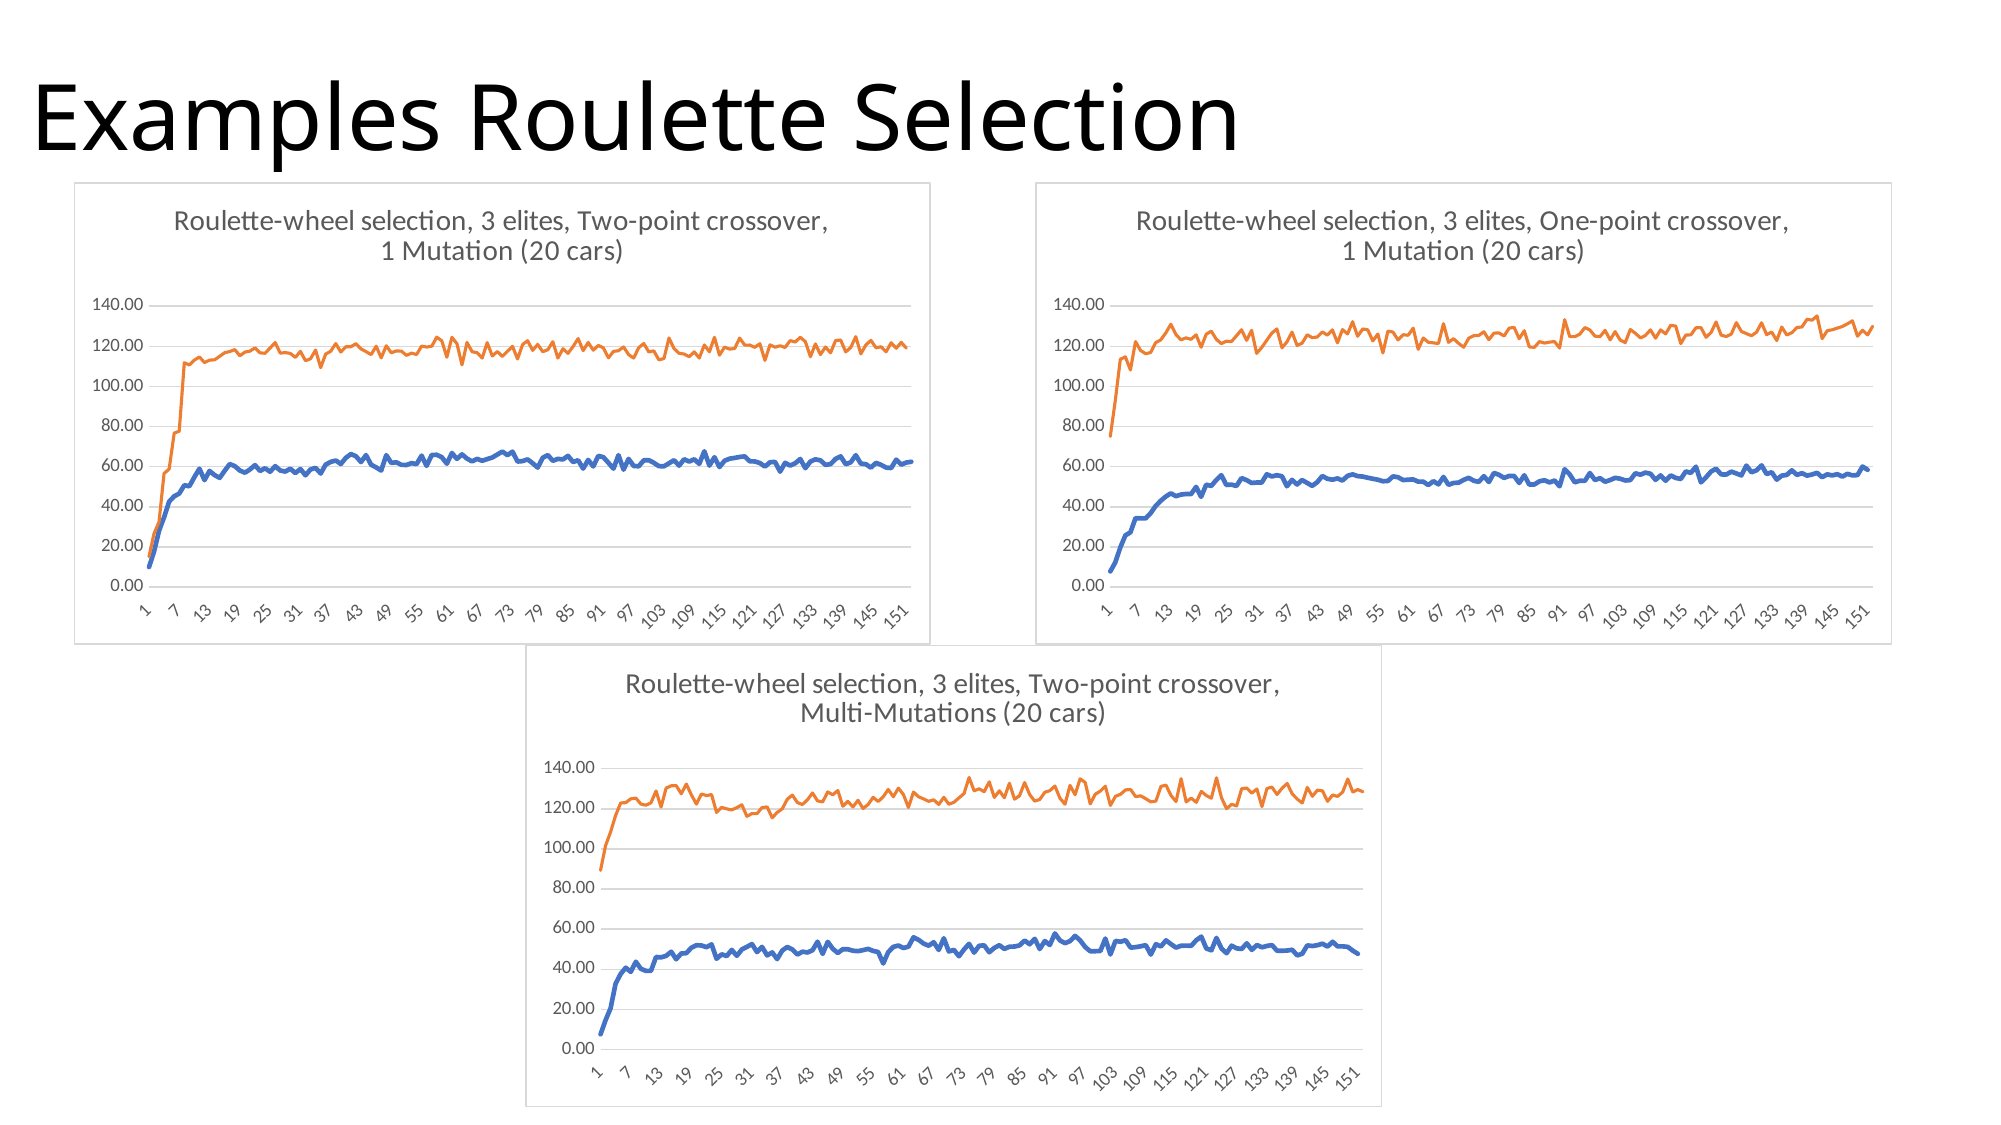

# Examples Roulette Selection
### Chart: Roulette-wheel selection, 3 elites, Two-point crossover, 1 Mutation (20 cars)
| Category | Series1 | Series2 |
|---|---|---|
| 1 | 9.99487581662001 | 15.1652154020146 |
| 2 | 17.5962021218898 | 26.6517640075868 |
| 3 | 28.0392307824977 | 32.512542966435 |
| 4 | 34.7729784181743 | 56.6172924621992 |
| 5 | 42.5939072314278 | 58.7932581719268 |
| 6 | 45.2692453017 | 76.7569127266 |
| 7 | 46.6205608971666 | 77.6726770093215 |
| 8 | 50.7882084734277 | 111.806323922177 |
| 9 | 50.2558379773662 | 110.695827214526 |
| 10 | 54.7692144330879 | 113.084633758922 |
| 11 | 58.9823477315618 | 114.639992606576 |
| 12 | 53.2873831589935 | 111.862269180625 |
| 13 | 57.9056926204336 | 113.108113558956 |
| 14 | 55.8243697019225 | 113.23951373183 |
| 15 | 54.4117687180113 | 114.998718146521 |
| 16 | 57.9495540733334 | 116.747262984854 |
| 17 | 61.3021294567649 | 117.350158623688 |
| 18 | 60.2689634100168 | 118.356972256174 |
| 19 | 58.0972990595586 | 115.253208210042 |
| 20 | 57.0291245367108 | 117.079147104844 |
| 21 | 58.5930298132324 | 117.579251231287 |
| 22 | 60.7780755065817 | 119.233488774339 |
| 23 | 57.8855351383965 | 116.708188949468 |
| 24 | 59.2127443164642 | 116.487706578664 |
| 25 | 57.4930245561385 | 119.1208148152 |
| 26 | 60.266616573899 | 121.865152106221 |
| 27 | 58.1114162072464 | 116.587615147629 |
| 28 | 57.5681127779346 | 116.828820116834 |
| 29 | 59.0266209522424 | 116.43324137119 |
| 30 | 56.8366860953116 | 114.435562436324 |
| 31 | 58.8458250237254 | 117.421275526394 |
| 32 | 55.7411698402274 | 112.812916965308 |
| 33 | 58.6270914558798 | 113.759921743923 |
| 34 | 59.4073269250744 | 118.108845286929 |
| 35 | 56.6014467963882 | 109.356223234752 |
| 36 | 61.0002592051134 | 116.075045562007 |
| 37 | 62.3823223729948 | 117.508788915552 |
| 38 | 63.0679957012112 | 121.33773644755 |
| 39 | 61.3484470449711 | 117.09914763195 |
| 40 | 64.4506661170001 | 119.741528515452 |
| 41 | 66.2907850408099 | 119.756120236711 |
| 42 | 65.2411572878029 | 121.29865021192 |
| 43 | 62.3116804479797 | 118.696918335229 |
| 44 | 65.7847892128488 | 117.314556222107 |
| 45 | 60.9815458771895 | 115.822025316133 |
| 46 | 59.6424217410355 | 120.013104144116 |
| 47 | 58.0895090452296 | 114.23183444385 |
| 48 | 65.7488163446331 | 120.252245630557 |
| 49 | 61.8755389726189 | 116.719030539223 |
| 50 | 62.1856047461908 | 117.686946589829 |
| 51 | 60.921757154203 | 117.58498273666 |
| 52 | 60.8445941106885 | 115.45934799601 |
| 53 | 61.7766383580412 | 116.553255546179 |
| 54 | 61.261357793124 | 115.886105477151 |
| 55 | 65.5191171371016 | 120.061769303426 |
| 56 | 60.4007645470854 | 119.63141331544 |
| 57 | 65.8330314194635 | 119.960821071102 |
| 58 | 65.9442006519556 | 124.524561745451 |
| 59 | 64.7346128616096 | 122.714753954445 |
| 60 | 61.4675659001363 | 114.535261751542 |
| 61 | 66.8125868389999 | 124.454527693952 |
| 62 | 63.8664483879556 | 121.333171820015 |
| 63 | 66.1509583743886 | 110.753780499564 |
| 64 | 64.0145981406295 | 121.862073918512 |
| 65 | 62.6320844852442 | 117.300049509919 |
| 66 | 63.8808932804976 | 116.752520097941 |
| 67 | 62.9234555671715 | 114.118003390855 |
| 68 | 63.7711368131333 | 121.797888543914 |
| 69 | 64.5917512532286 | 115.132571009361 |
| 70 | 66.0579551643928 | 117.356009054316 |
| 71 | 67.5608330542279 | 114.942519628471 |
| 72 | 65.7694551360341 | 117.48295375033 |
| 73 | 67.4889481517311 | 119.965392668652 |
| 74 | 62.5555616937113 | 113.676377647164 |
| 75 | 62.7847085788358 | 120.833716211562 |
| 76 | 63.6197442487992 | 122.776032521277 |
| 77 | 61.7097957672298 | 117.958190157335 |
| 78 | 59.5329247264807 | 120.917251480584 |
| 79 | 64.4661224774253 | 117.243603746535 |
| 80 | 65.7898298991651 | 118.288428936718 |
| 81 | 62.9225560674333 | 122.260355965978 |
| 82 | 63.890006105451 | 114.131759405494 |
| 83 | 63.5924352171958 | 118.773891092396 |
| 84 | 65.4236684375191 | 116.468082881107 |
| 85 | 62.3112832025088 | 119.86692910382 |
| 86 | 63.2058734232619 | 123.835275337585 |
| 87 | 59.0453668896345 | 117.803553911106 |
| 88 | 63.3482565247116 | 121.877304503347 |
| 89 | 60.13984299489 | 118.053152407062 |
| 90 | 65.3730165357126 | 120.40047989588 |
| 91 | 64.773644016342 | 119.227813041133 |
| 92 | 61.9100339861701 | 114.217327442152 |
| 93 | 59.0054830430546 | 117.450212783018 |
| 94 | 65.7629649074867 | 117.798780906864 |
| 95 | 58.5201498195719 | 119.67107326423 |
| 96 | 63.8671263250528 | 115.861877246992 |
| 97 | 60.3689671767482 | 114.106336768402 |
| 98 | 60.1937685528511 | 119.247532381221 |
| 99 | 63.1546896886911 | 121.369604362635 |
| 100 | 63.252309013554 | 117.141131696257 |
| 101 | 61.9552692320887 | 117.729784956853 |
| 102 | 60.2795897993748 | 113.224129297852 |
| 103 | 60.1919178719519 | 113.896186794022 |
| 104 | 61.6918059446126 | 124.117224305098 |
| 105 | 63.2255504493887 | 118.827097325479 |
| 106 | 60.5087308933497 | 116.48034547906 |
| 107 | 63.6890479693823 | 116.11226675476 |
| 108 | 62.549383619427 | 114.780219622731 |
| 109 | 63.6719736582075 | 117.167489962767 |
| 110 | 61.4218036522671 | 114.120749674488 |
| 111 | 67.6795441656459 | 120.642828320913 |
| 112 | 60.5284604041122 | 117.241198155634 |
| 113 | 64.7379810872735 | 124.440500200318 |
| 114 | 59.8154398932135 | 115.555299112638 |
| 115 | 62.9154674720904 | 119.565691598573 |
| 116 | 63.9876811248126 | 118.619282437179 |
| 117 | 64.3920434236193 | 118.878570060432 |
| 118 | 64.8395095265245 | 124.064270917221 |
| 119 | 65.1612177678502 | 120.567550706279 |
| 120 | 62.6964605090697 | 120.588774052799 |
| 121 | 62.597362666039 | 119.457472888008 |
| 122 | 61.8333377685332 | 121.283494327592 |
| 123 | 60.0540679647271 | 112.940765598216 |
| 124 | 62.1777674465962 | 120.692035395323 |
| 125 | 62.399909689292 | 119.553504714996 |
| 126 | 57.5152967746649 | 120.256180435237 |
| 127 | 61.9350984202524 | 119.403700585606 |
| 128 | 60.5382287144809 | 122.830919271621 |
| 129 | 61.7015148533885 | 122.096838455149 |
| 130 | 63.8396658621103 | 124.44553034653 |
| 131 | 59.2422037446928 | 122.33492437137 |
| 132 | 62.5559169131821 | 114.764212454538 |
| 133 | 63.6649597996244 | 121.165026341942 |
| 134 | 63.148602441382 | 115.813544610301 |
| 135 | 60.8854776306428 | 119.647443771972 |
| 136 | 61.2627908130432 | 116.724229868584 |
| 137 | 63.8762691810573 | 122.871968426694 |
| 138 | 65.1422008884518 | 123.085026515278 |
| 139 | 61.2163469147632 | 117.16406220283 |
| 140 | 62.1736015926004 | 119.395346379956 |
| 141 | 65.7375479672769 | 124.808438873893 |
| 142 | 61.5216498773218 | 116.194782559132 |
| 143 | 61.2483006418551 | 120.676363336704 |
| 144 | 59.5266824434897 | 122.908527296913 |
| 145 | 61.9137668280431 | 119.2603080502 |
| 146 | 60.9023656958261 | 119.764064827178 |
| 147 | 59.5623855313179 | 117.21133782588 |
| 148 | 59.322834009388 | 121.759357424462 |
| 149 | 63.4789084684641 | 119.003023862792 |
| 150 | 61.0234059182213 | 121.956756588875 |
| 151 | 62.0709375272531 | 119.080487904098 |
| 152 | 62.4504095344322 | None |
### Chart: Roulette-wheel selection, 3 elites, One-point crossover, 1 Mutation (20 cars)
| Category | Series1 | Series2 |
|---|---|---|
| 1 | 7.82799454114925 | 75.0853691266982 |
| 2 | 12.3451359779204 | 93.026176189443 |
| 3 | 19.7745306244759 | 113.510143852847 |
| 4 | 25.7595050330845 | 114.699336525441 |
| 5 | 27.2993341425433 | 108.153298516332 |
| 6 | 34.3796945015236 | 122.331191297564 |
| 7 | 34.2762861695377 | 117.922699843291 |
| 8 | 34.2384436747771 | 116.280349557995 |
| 9 | 36.8080858730816 | 116.848389850248 |
| 10 | 40.4308436523737 | 121.77324806953 |
| 11 | 43.0173143080999 | 123.161763674302 |
| 12 | 45.1180663777504 | 126.638698406243 |
| 13 | 46.7464681081705 | 130.969864910998 |
| 14 | 45.2863336602688 | 125.853473492397 |
| 15 | 46.0952812972961 | 123.172164361337 |
| 16 | 46.3815393632108 | 124.187284449504 |
| 17 | 46.3160753268387 | 123.445984343764 |
| 18 | 49.9382009351551 | 125.679519701594 |
| 19 | 44.9742877441653 | 119.527382436153 |
| 20 | 51.037251501952 | 125.978984629783 |
| 21 | 50.3863191368012 | 127.544734235053 |
| 22 | 53.3531182173416 | 123.471950372447 |
| 23 | 55.7807991881471 | 121.348911159215 |
| 24 | 50.9050827451452 | 122.520446823544 |
| 25 | 51.0752333070629 | 122.327681667617 |
| 26 | 50.3878186463475 | 125.196392453931 |
| 27 | 54.3370799139797 | 128.217365976376 |
| 28 | 53.3034589726253 | 122.933920837475 |
| 29 | 51.8948489975843 | 127.929606430714 |
| 30 | 52.0926384439646 | 116.477026289258 |
| 31 | 52.0580467584785 | 119.362111253161 |
| 32 | 56.2256127502669 | 123.012702962118 |
| 33 | 55.123208779561 | 126.566551060982 |
| 34 | 55.7661173392508 | 128.657338179358 |
| 35 | 55.2148351596121 | 119.243280212306 |
| 36 | 50.2546277135875 | 122.143332025073 |
| 37 | 53.4109623015018 | 127.086373158144 |
| 38 | 51.1257880121988 | 120.437271691175 |
| 39 | 53.3687105735974 | 121.539787973868 |
| 40 | 51.8968265543459 | 125.710570360041 |
| 41 | 50.4509259599072 | 124.269831292655 |
| 42 | 52.2726747824812 | 124.585348441894 |
| 43 | 55.3414167837268 | 127.137043385952 |
| 44 | 53.9708562361776 | 125.548345000804 |
| 45 | 53.4926782907033 | 128.157937156279 |
| 46 | 54.1523241647843 | 121.710705159295 |
| 47 | 53.0732827753975 | 128.321751163852 |
| 48 | 55.4559845655091 | 126.107694806971 |
| 49 | 56.1773354774316 | 132.24009654619 |
| 50 | 55.2853934928528 | 124.979734458774 |
| 51 | 55.0613935178432 | 128.614644693416 |
| 52 | 54.4667489131251 | 128.190254554535 |
| 53 | 53.9755135778347 | 122.665735490506 |
| 54 | 53.4975076318044 | 126.082637429412 |
| 55 | 52.7310639425974 | 116.650262349375 |
| 56 | 52.9031723980043 | 127.546698516886 |
| 57 | 55.1491355917878 | 127.079378055414 |
| 58 | 54.7497016128483 | 123.160714823124 |
| 59 | 53.3303879085082 | 125.738837634143 |
| 60 | 53.5009554364563 | 125.461067393514 |
| 61 | 53.6642244030895 | 129.008809114148 |
| 62 | 52.5339801519349 | 118.498552275818 |
| 63 | 52.5236360799853 | 124.13301646162 |
| 64 | 50.8745916982244 | 121.971582968274 |
| 65 | 52.7755878117216 | 121.688541748973 |
| 66 | 51.193877486111 | 121.358239534428 |
| 67 | 54.8719785414013 | 131.246366821569 |
| 68 | 50.9574876795595 | 121.955558488698 |
| 69 | 51.8947238550452 | 123.769228799709 |
| 70 | 52.0399935483502 | 121.452087065363 |
| 71 | 53.4156777776738 | 119.515566385867 |
| 72 | 54.4373696124926 | 123.990624306719 |
| 73 | 52.9791001537569 | 125.243296574167 |
| 74 | 52.4389123693677 | 125.417784233855 |
| 75 | 55.2738695556371 | 127.231412231022 |
| 76 | 52.3668929380624 | 123.277428382759 |
| 77 | 56.8979610402375 | 126.564107444594 |
| 78 | 55.9658853662617 | 126.676403897324 |
| 79 | 54.3905248130602 | 125.098393313419 |
| 80 | 55.3762734764596 | 129.028596008015 |
| 81 | 55.3876756250953 | 129.417363149182 |
| 82 | 51.886534608022 | 123.732720887459 |
| 83 | 55.7299159532763 | 127.738846339982 |
| 84 | 51.0662034116419 | 119.702239452968 |
| 85 | 51.1200249158646 | 119.447270325375 |
| 86 | 52.7080523172594 | 122.33152253683 |
| 87 | 53.2304667028293 | 121.590569468178 |
| 88 | 52.1649093313679 | 122.060366076109 |
| 89 | 53.1244014640777 | 122.336580106053 |
| 90 | 50.2282938838088 | 119.094120365214 |
| 91 | 58.7458813865307 | 133.212826320531 |
| 92 | 56.1515234835049 | 124.755527383455 |
| 93 | 52.2150236920296 | 124.801153731739 |
| 94 | 52.9656302130326 | 126.006437938009 |
| 95 | 52.9266760376306 | 129.304789270216 |
| 96 | 56.8394035080903 | 128.100110973761 |
| 97 | 53.3360260840979 | 125.015001509947 |
| 98 | 54.2600529505535 | 124.759836836891 |
| 99 | 52.5106149855848 | 127.953286698054 |
| 100 | 53.3385001558688 | 123.178534515891 |
| 101 | 54.4473123218444 | 127.288329337428 |
| 102 | 54.0016876171949 | 123.129326194106 |
| 103 | 53.1312877119376 | 121.803699680584 |
| 104 | 53.3020056148364 | 128.355874787382 |
| 105 | 56.7314578698264 | 126.489423989801 |
| 106 | 56.016151558285 | 124.145990141844 |
| 107 | 57.0387681569012 | 125.368400850631 |
| 108 | 56.4954693976164 | 128.181375573342 |
| 109 | 53.430985369005 | 124.031740421416 |
| 110 | 55.6683879620597 | 128.16990289902 |
| 111 | 52.9647712306241 | 126.147538875742 |
| 112 | 55.6845119763121 | 130.467989277663 |
| 113 | 54.3891372030878 | 130.054724760701 |
| 114 | 53.8592049699203 | 121.322454175379 |
| 115 | 57.6512598725193 | 125.564709498904 |
| 116 | 56.9483419338218 | 125.685333613065 |
| 117 | 59.9835370897889 | 129.212220634105 |
| 118 | 52.1918149521619 | 129.318412478524 |
| 119 | 54.7153471018699 | 124.462533032966 |
| 120 | 57.6137303300393 | 126.888385254524 |
| 121 | 59.0018796168753 | 132.107260490391 |
| 122 | 56.1612959634126 | 125.484046008946 |
| 123 | 56.0810364085357 | 124.855760377251 |
| 124 | 57.558791585567 | 126.04650098321 |
| 125 | 56.6337490647704 | 131.733101835571 |
| 126 | 55.6620684067255 | 127.379937924953 |
| 127 | 60.5512108234609 | 126.298259364339 |
| 128 | 57.2384434615829 | 125.241583410167 |
| 129 | 58.1836551619544 | 127.0164119633 |
| 130 | 60.6602116755457 | 131.689202261774 |
| 131 | 56.3420488055992 | 125.76319064354 |
| 132 | 57.2392533009058 | 127.052640690332 |
| 133 | 53.5269711476247 | 122.863146538081 |
| 134 | 55.5575016401022 | 129.583494776054 |
| 135 | 55.9028854072528 | 125.615053640569 |
| 136 | 58.198606456417 | 126.745950844186 |
| 137 | 55.944993953405 | 129.376631258643 |
| 138 | 56.781611035487 | 129.610383687109 |
| 139 | 55.5663760776622 | 133.432076190969 |
| 140 | 56.1161592159135 | 132.985181662609 |
| 141 | 56.9640711460456 | 135.100229121535 |
| 142 | 54.7496010154885 | 123.787739935682 |
| 143 | 56.1992808034407 | 127.755083718656 |
| 144 | 55.643855774154 | 128.228717245069 |
| 145 | 56.2869622033862 | 129.040746266203 |
| 146 | 55.0310105644898 | 129.86279435879 |
| 147 | 56.4296949663028 | 131.147178942151 |
| 148 | 55.6790933450813 | 132.661541754188 |
| 149 | 55.8091940644996 | 125.010197978522 |
| 150 | 60.0615566587961 | 127.979537634269 |
| 151 | 58.4328420431404 | 125.644421043981 |
| 152 | None | 129.945589253435 |
### Chart: Roulette-wheel selection, 3 elites, Two-point crossover, Multi-Mutations (20 cars)
| Category | Series1 | Series2 |
|---|---|---|
| 1 | 7.5955994888463 | 89.2839876796175 |
| 2 | 14.6168502687896 | 101.586703493785 |
| 3 | 20.5938520878282 | 108.363203774591 |
| 4 | 32.8289532902099 | 116.603453305071 |
| 5 | 37.6969716949775 | 122.86016212582 |
| 6 | 40.8049807847641 | 123.042916912408 |
| 7 | 38.7183048865279 | 124.914452863409 |
| 8 | 43.7252083547256 | 125.285109085937 |
| 9 | 40.2562475591573 | 122.330128848163 |
| 10 | 39.2204721947628 | 121.745565291276 |
| 11 | 39.2151475695026 | 122.907930192047 |
| 12 | 46.1207347276726 | 128.827371581734 |
| 13 | 45.9133554944654 | 120.846218697282 |
| 14 | 46.7157705700202 | 130.286440429771 |
| 15 | 48.7639481986686 | 131.433697738283 |
| 16 | 45.0032190215246 | 131.505349948057 |
| 17 | 47.8670935130236 | 127.450574534463 |
| 18 | 48.0370881749641 | 132.284549868859 |
| 19 | 50.7376867962102 | 126.937221440984 |
| 20 | 51.9922338913691 | 122.306532011602 |
| 21 | 51.8595674515675 | 127.35234713226 |
| 22 | 51.0239319150668 | 126.592815917207 |
| 23 | 52.4264066741965 | 127.038967687731 |
| 24 | 45.2256580278899 | 118.156031662299 |
| 25 | 47.4769013669693 | 120.646842631118 |
| 26 | 46.6080956426146 | 119.924208703155 |
| 27 | 49.6689706815719 | 119.418389867331 |
| 28 | 46.742333093854 | 120.533046080767 |
| 29 | 49.8850760580972 | 121.944842869175 |
| 30 | 51.1702415803745 | 116.215298186343 |
| 31 | 52.5561577189747 | 117.59015845963 |
| 32 | 48.5869226271512 | 117.577262868644 |
| 33 | 51.1579425967164 | 120.583855097011 |
| 34 | 46.9482292035773 | 120.907977383607 |
| 35 | 48.4377001524467 | 115.495795991315 |
| 36 | 45.0583529799326 | 118.143462758343 |
| 37 | 49.3597128233613 | 119.958796737524 |
| 38 | 51.1379274194692 | 124.736071257863 |
| 39 | 49.8543139036769 | 126.815050749672 |
| 40 | 47.3555447901868 | 123.075661138579 |
| 41 | 48.7959990345098 | 122.10366971373 |
| 42 | 48.3815256555904 | 124.44417760298 |
| 43 | 49.50634041599 | 127.837881723347 |
| 44 | 53.7366282447631 | 123.876854065257 |
| 45 | 47.6796169563876 | 123.380324812572 |
| 46 | 53.6450253329328 | 128.372751645465 |
| 47 | 50.2474489740091 | 126.925863361212 |
| 48 | 48.1426687992986 | 129.084014742045 |
| 49 | 50.0134775267194 | 121.24818044856 |
| 50 | 49.9952351148202 | 123.686129669639 |
| 51 | 49.2600195234061 | 120.888795718493 |
| 52 | 49.0609801482363 | 124.198728030723 |
| 53 | 49.5565284514235 | 120.140424840927 |
| 54 | 50.1515465585237 | 122.105805098017 |
| 55 | 49.1652243164472 | 125.660327701599 |
| 56 | 48.6439131625487 | 123.576757286721 |
| 57 | 42.8879829452755 | 125.944724157146 |
| 58 | 48.5745240380216 | 129.610699845289 |
| 59 | 51.1487820569324 | 125.968326814001 |
| 60 | 51.8403038144262 | 130.247826692148 |
| 61 | 50.5986610925232 | 127.09267605809 |
| 62 | 51.2899856947329 | 120.632023649891 |
| 63 | 55.9259012548267 | 128.311428455091 |
| 64 | 54.6811393922214 | 125.93051854393 |
| 65 | 52.798968140684 | 124.896562427828 |
| 66 | 51.7508745868046 | 123.680726984902 |
| 67 | 53.4891486254617 | 124.442628902937 |
| 68 | 49.6319157163162 | 122.132083003724 |
| 69 | 55.4724363377168 | 125.673445049611 |
| 70 | 48.8680926816666 | 122.209227228877 |
| 71 | 49.6534107896285 | 123.212038210191 |
| 72 | 46.4920072743756 | 125.402704731651 |
| 73 | 49.890729740836 | 127.539697559537 |
| 74 | 52.6722359381931 | 135.59358567215 |
| 75 | 48.3280538376049 | 128.944200912073 |
| 76 | 51.7157418257075 | 129.924652217244 |
| 77 | 51.9345795634896 | 128.481938774772 |
| 78 | 48.4892279052407 | 133.373480722997 |
| 79 | 50.6463304693041 | 125.622693201879 |
| 80 | 51.9950169114655 | 128.920603116189 |
| 81 | 50.1444519365381 | 125.481768615875 |
| 82 | 51.2330280681133 | 132.684044801663 |
| 83 | 51.3410390448372 | 124.762256038439 |
| 84 | 51.8778830573221 | 126.475465955112 |
| 85 | 54.3170082112942 | 133.033729984731 |
| 86 | 52.4714355106595 | 127.063915473911 |
| 87 | 55.1778936502732 | 123.810305878392 |
| 88 | 50.1061082859444 | 124.589738808433 |
| 89 | 54.0599775861348 | 128.206088642713 |
| 90 | 52.1100363145887 | 129.009417719454 |
| 91 | 57.863205806996 | 131.299020785627 |
| 92 | 54.3592353636572 | 125.199126227791 |
| 93 | 53.0050723629008 | 122.261373909111 |
| 94 | 54.0441907623928 | 131.589776795177 |
| 95 | 56.6400050737122 | 126.992819178979 |
| 96 | 54.4039832048369 | 134.897110322827 |
| 97 | 51.0914321598197 | 133.062288474869 |
| 98 | 49.0111217755289 | 122.403359481848 |
| 99 | 49.0137141338759 | 127.244467285835 |
| 100 | 49.1238213493664 | 128.771253617153 |
| 101 | 55.280499299938 | 131.230418894373 |
| 102 | 47.3952841263148 | 121.642238507149 |
| 103 | 54.1288269192436 | 126.16606539819 |
| 104 | 53.7095973143777 | 127.201729683051 |
| 105 | 54.4719903824927 | 129.39445162885 |
| 106 | 50.7909326130925 | 129.547917682891 |
| 107 | 51.043920470247 | 126.021423969889 |
| 108 | 51.4643141891448 | 126.439267077396 |
| 109 | 52.040912094959 | 124.97313619054 |
| 110 | 47.3397091341742 | 123.428107432692 |
| 111 | 52.5183347798236 | 123.807062852444 |
| 112 | 51.3502290494645 | 131.111171128054 |
| 113 | 54.407686323574 | 131.752377729312 |
| 114 | 52.521418924559 | 126.627521683501 |
| 115 | 50.8170705305824 | 123.560149224802 |
| 116 | 51.7444855120461 | 134.947600301127 |
| 117 | 51.7799537855329 | 123.372288039238 |
| 118 | 51.6924376354816 | 125.262552911372 |
| 119 | 54.4717184370998 | 123.178808622797 |
| 120 | 56.2901033527112 | 128.624933989554 |
| 121 | 50.3773680510548 | 126.582960538969 |
| 122 | 49.4698050609786 | 125.252978857573 |
| 123 | 55.6466235687568 | 135.409959444967 |
| 124 | 50.3351812530366 | 125.448188723201 |
| 125 | 48.0304893680209 | 120.027609260487 |
| 126 | 51.7787496106685 | 122.190800017324 |
| 127 | 50.4359271805961 | 121.41684591192 |
| 128 | 50.1272362042798 | 129.943020030079 |
| 129 | 52.9167778198325 | 130.302779730575 |
| 130 | 49.6525800540464 | 127.799546958631 |
| 131 | 52.096996594717 | 129.825099198577 |
| 132 | 50.9665104833528 | 121.059120205577 |
| 133 | 51.6360423283098 | 130.09158751913 |
| 134 | 52.0758623851804 | 130.74676131198 |
| 135 | 49.2439294352305 | 127.072357469166 |
| 136 | 49.2563463403109 | 130.212147810068 |
| 137 | 49.32926560447 | 132.57477403891 |
| 138 | 49.7450490038885 | 127.446143958224 |
| 139 | 46.9119676474629 | 124.784020293001 |
| 140 | 47.7833793801931 | 122.871078663545 |
| 141 | 51.8796130653902 | 130.606204765831 |
| 142 | 51.6008198223409 | 126.180195412211 |
| 143 | 52.0031281402626 | 129.28592764759 |
| 144 | 52.7555154237071 | 128.898114164104 |
| 145 | 51.3035671462689 | 123.692330721892 |
| 146 | 53.7105090388638 | 126.837231241691 |
| 147 | 51.3834310977994 | 126.120089926823 |
| 148 | 51.4178706483443 | 128.324552064716 |
| 149 | 51.1513907327974 | 134.762423779703 |
| 150 | 49.2726750444932 | 128.347380344062 |
| 151 | 47.7354110038725 | 129.556490386242 |
| 152 | None | 128.451849225182 |